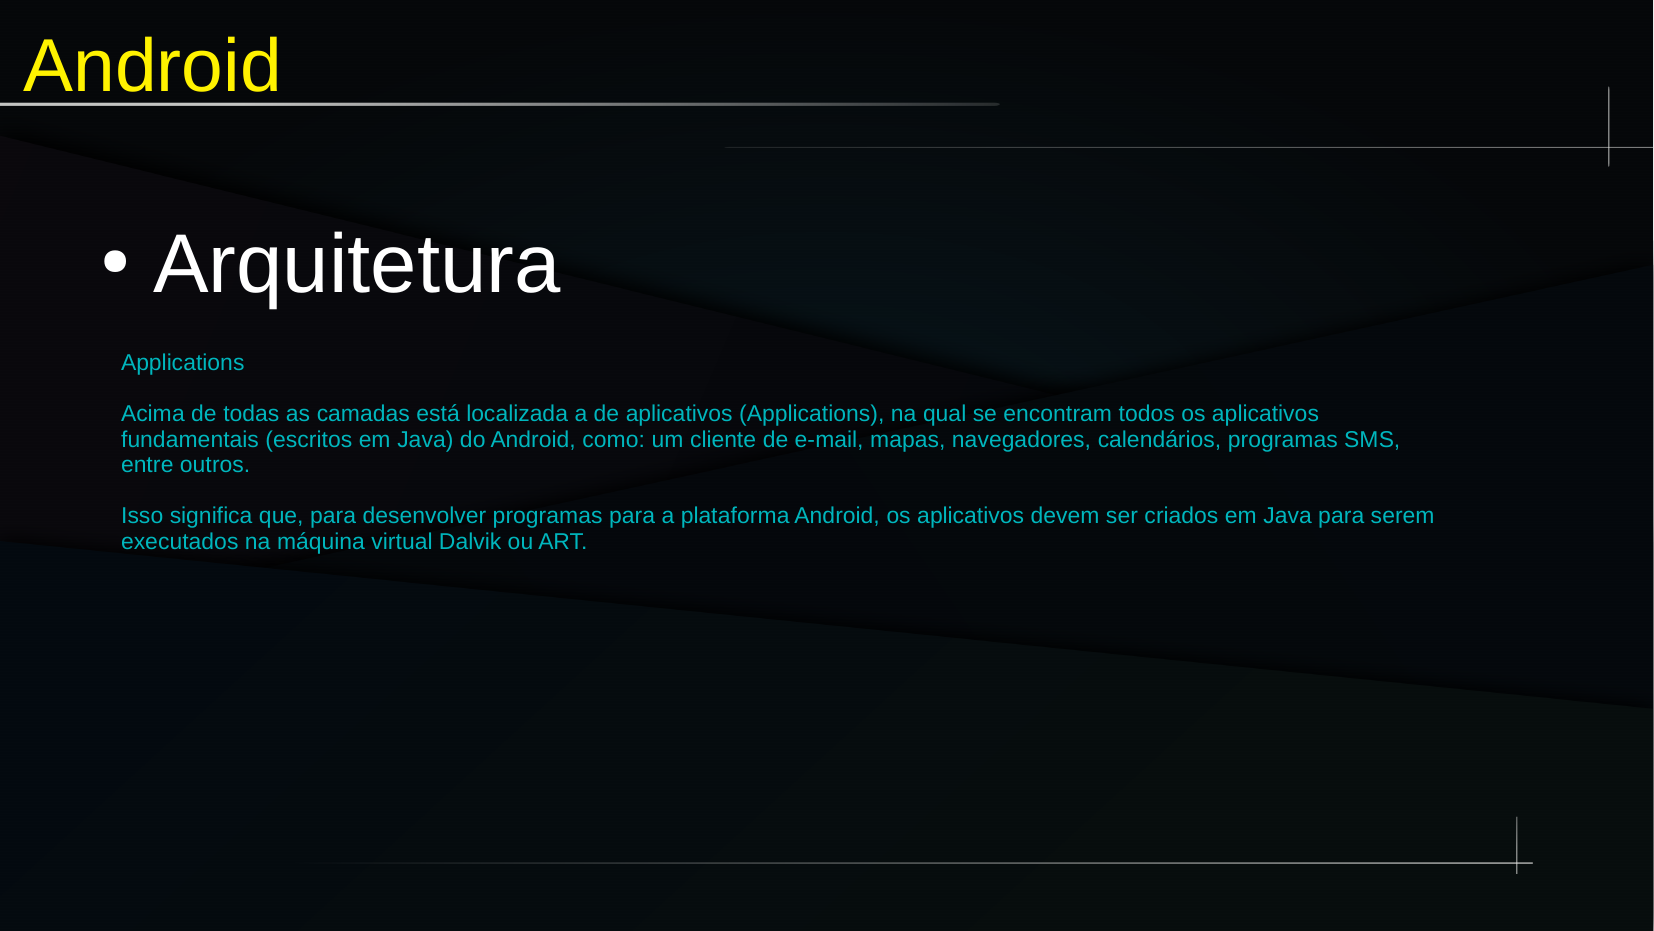

# Android
Arquitetura
Applications
Acima de todas as camadas está localizada a de aplicativos (Applications), na qual se encontram todos os aplicativos fundamentais (escritos em Java) do Android, como: um cliente de e-mail, mapas, navegadores, calendários, programas SMS, entre outros.
Isso significa que, para desenvolver programas para a plataforma Android, os aplicativos devem ser criados em Java para serem executados na máquina virtual Dalvik ou ART.